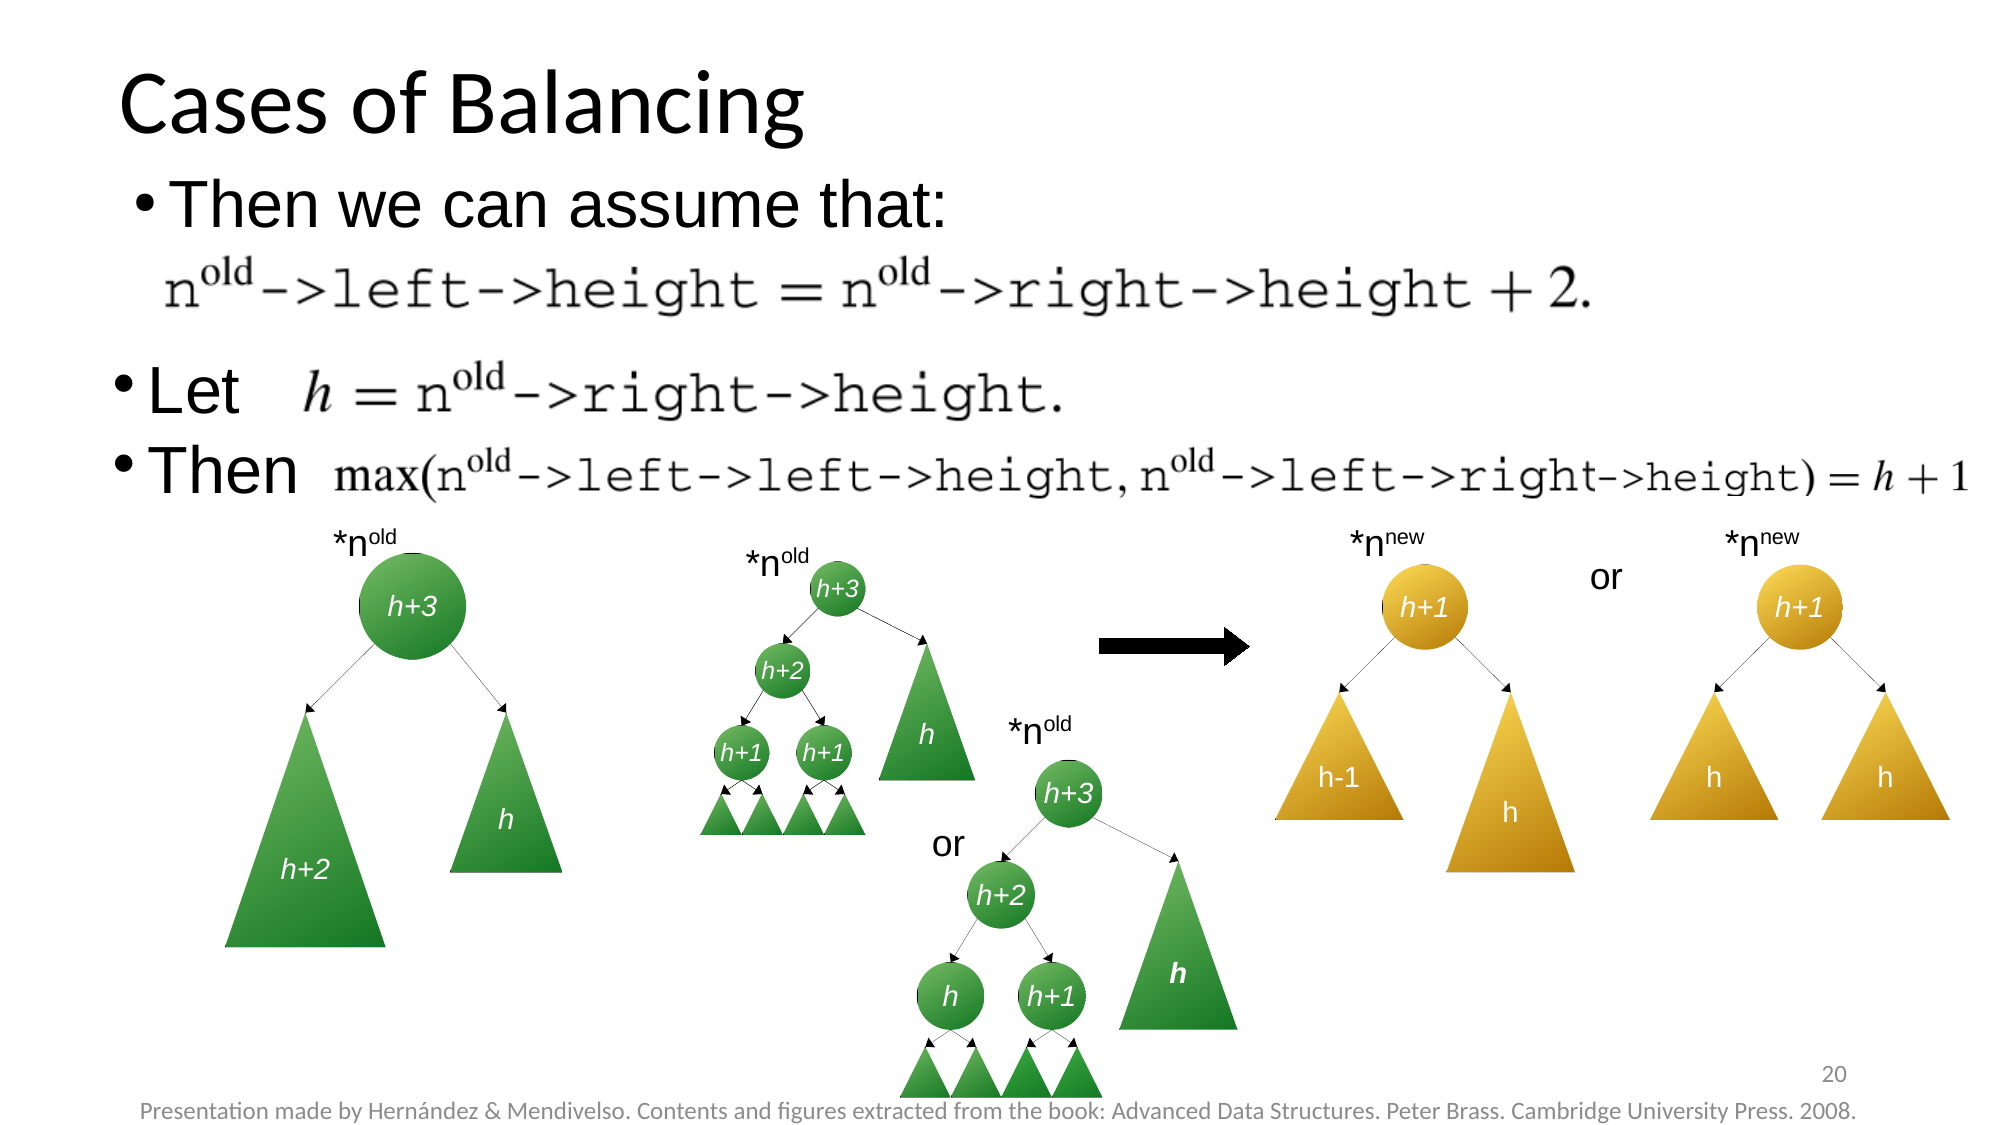

# Cases of Balancing
Then we can assume that:
Let
Then
*nold
*nnew
*nnew
*nold
or
h+3
h+2
h
h+1
h-2
h
h-1
h-1
h+3
h+2
h
h+1
h+1
h+1
h-1
h
h+1
h
h
*nold
h+3
or
h+2
h
h
h+1
20
Presentation made by Hernández & Mendivelso. Contents and figures extracted from the book: Advanced Data Structures. Peter Brass. Cambridge University Press. 2008.